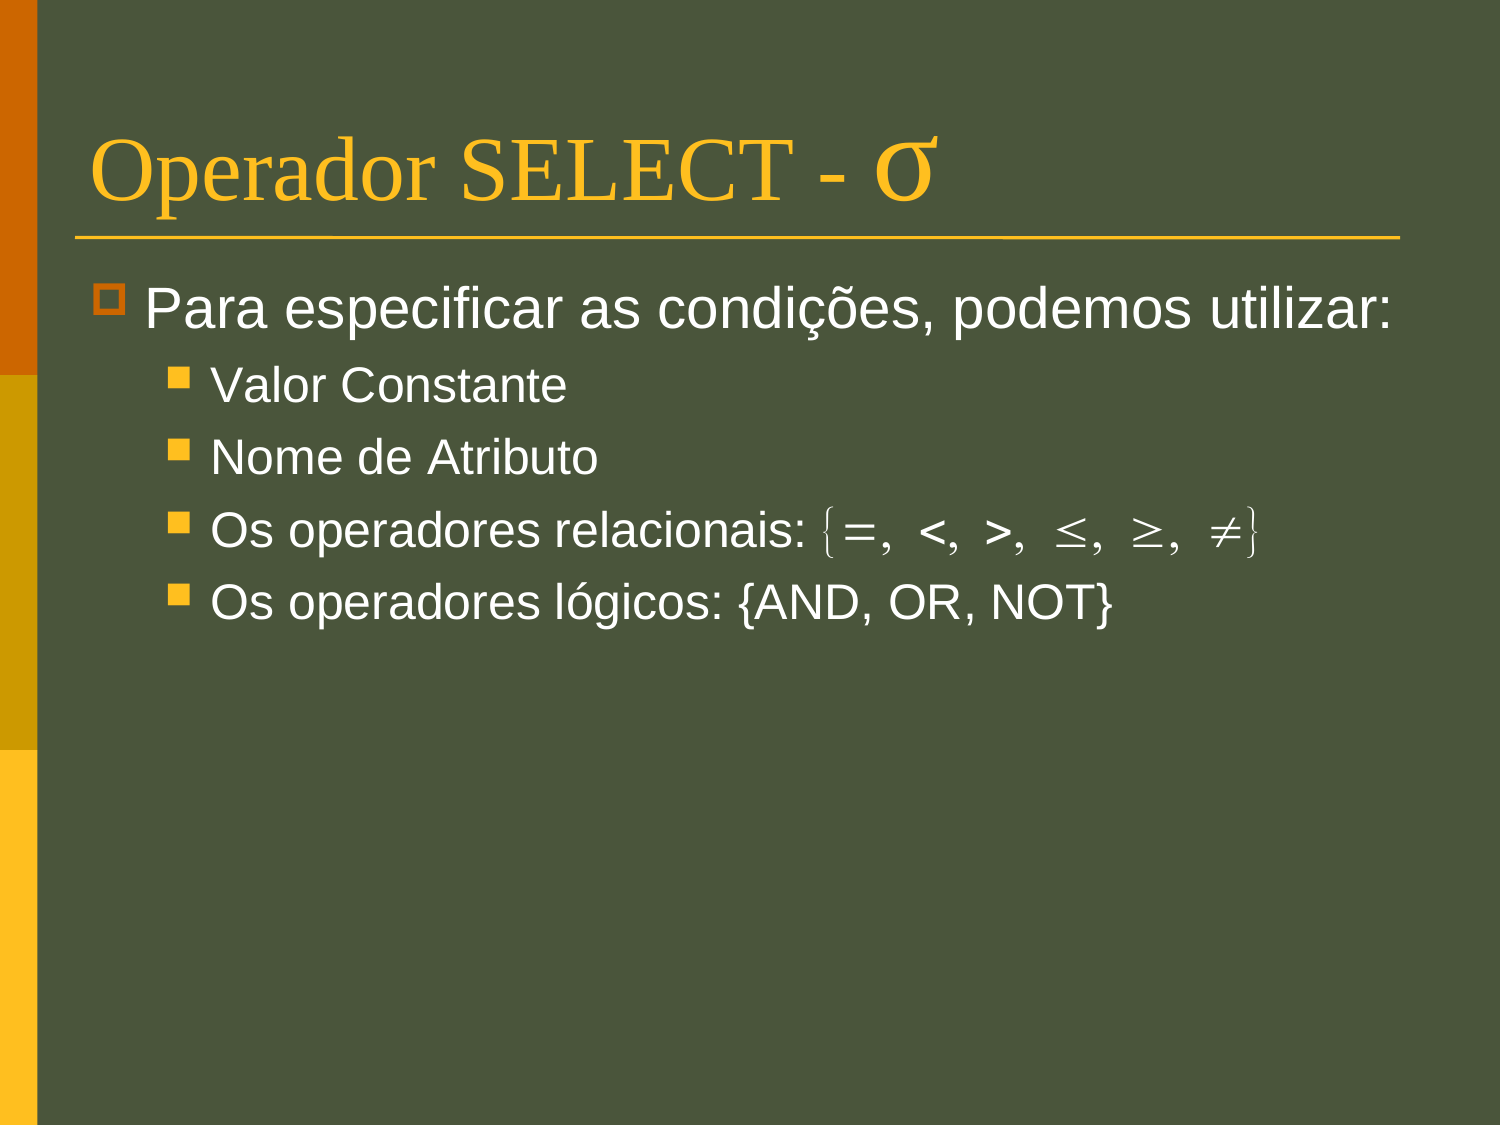

# Operador SELECT - σ
Para especificar as condições, podemos utilizar:
Valor Constante
Nome de Atributo
Os operadores relacionais: 
Os operadores lógicos: {AND, OR, NOT}